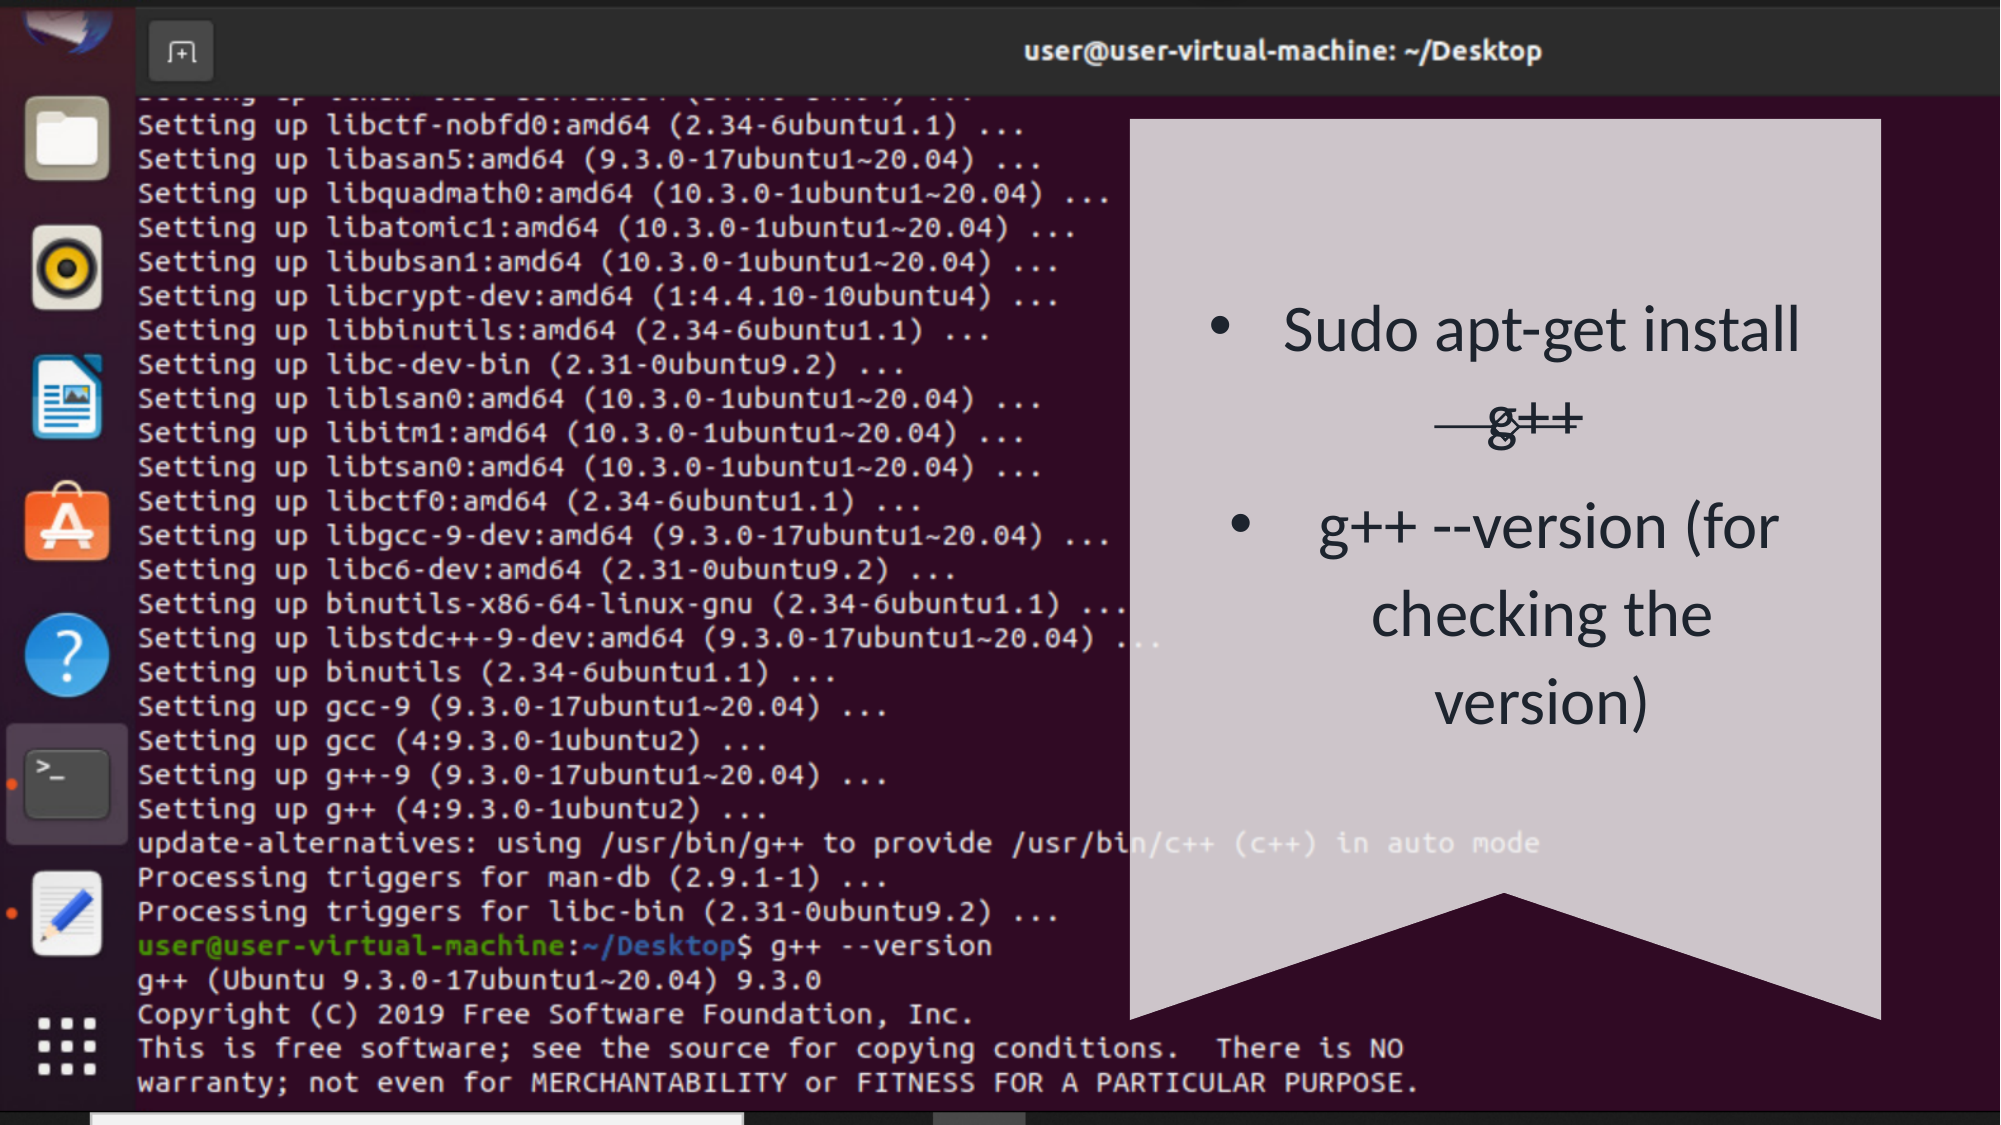

# Sudo apt-get install g++
 g++ --version (for checking the version)